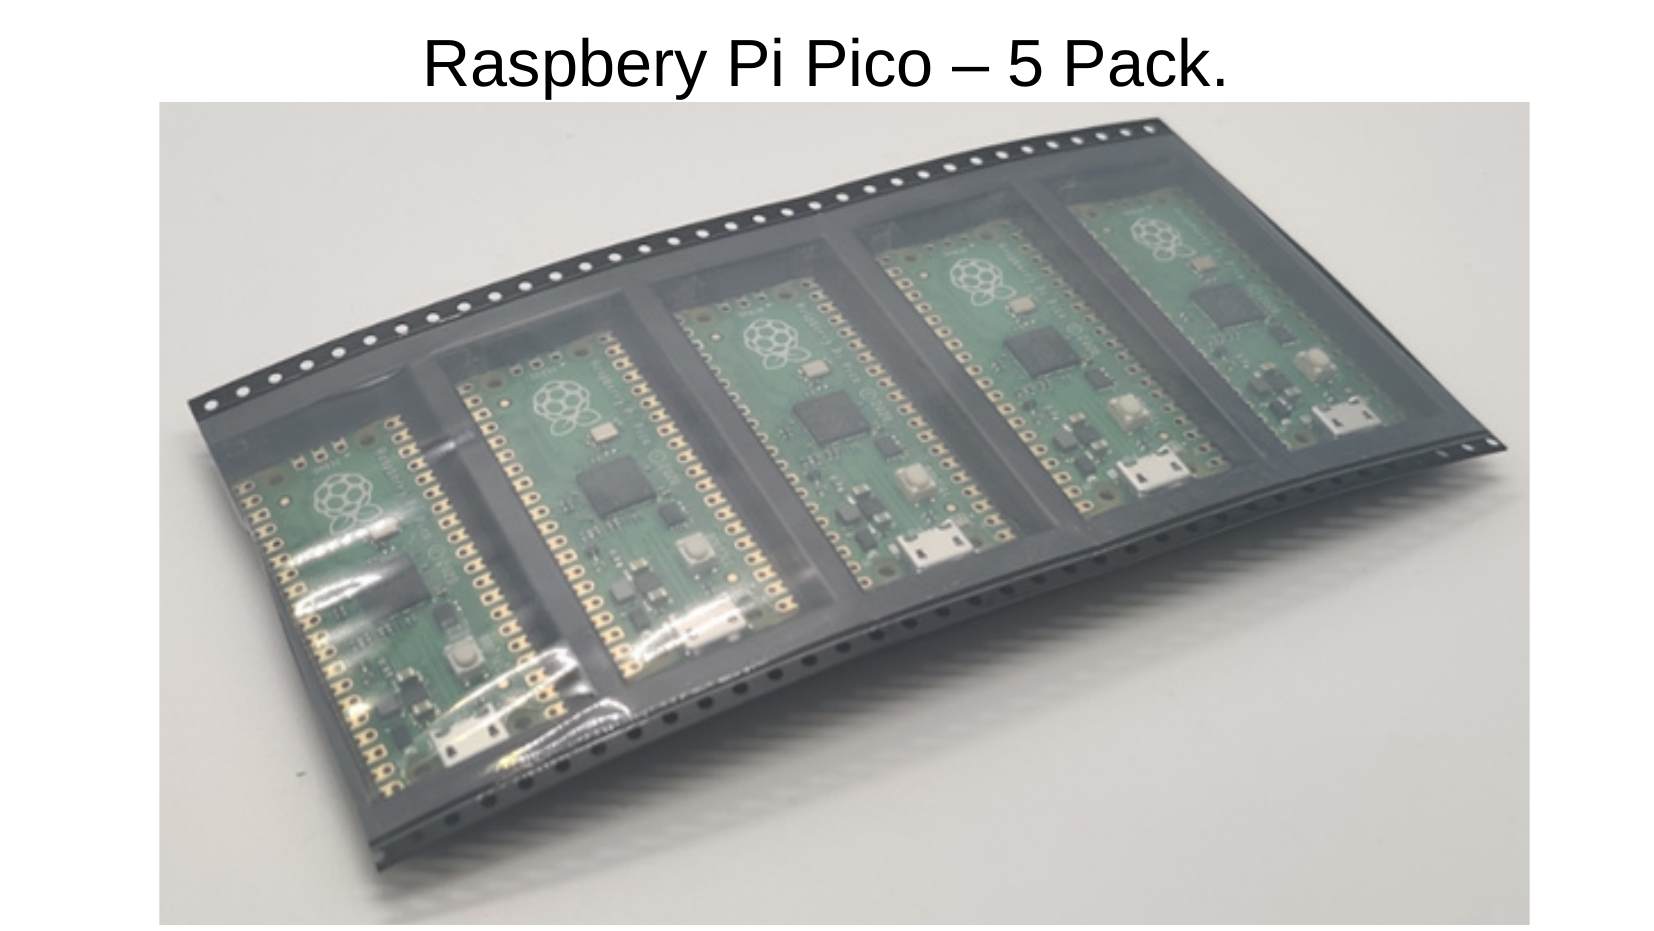

# Raspbery Pi Pico – 5 Pack.